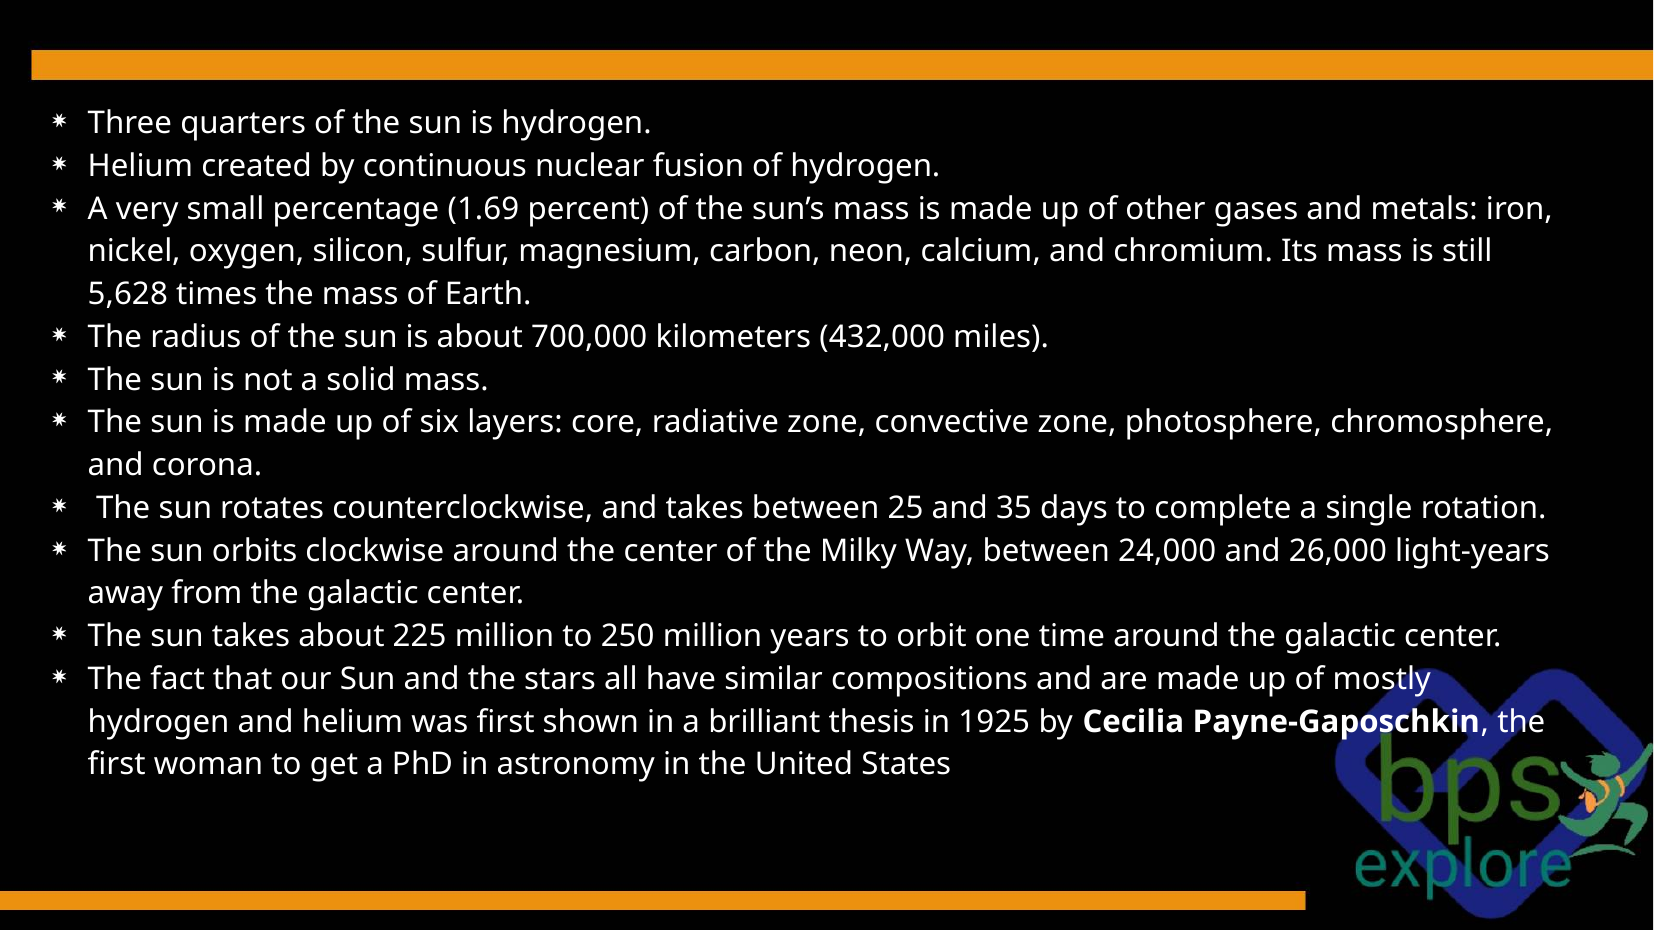

Three quarters of the sun is hydrogen.
Helium created by continuous nuclear fusion of hydrogen.
A very small percentage (1.69 percent) of the sun’s mass is made up of other gases and metals: iron, nickel, oxygen, silicon, sulfur, magnesium, carbon, neon, calcium, and chromium. Its mass is still 5,628 times the mass of Earth.
The radius of the sun is about 700,000 kilometers (432,000 miles).
The sun is not a solid mass.
The sun is made up of six layers: core, radiative zone, convective zone, photosphere, chromosphere, and corona.
 The sun rotates counterclockwise, and takes between 25 and 35 days to complete a single rotation.
The sun orbits clockwise around the center of the Milky Way, between 24,000 and 26,000 light-years away from the galactic center.
The sun takes about 225 million to 250 million years to orbit one time around the galactic center.
The fact that our Sun and the stars all have similar compositions and are made up of mostly hydrogen and helium was first shown in a brilliant thesis in 1925 by Cecilia Payne-Gaposchkin, the first woman to get a PhD in astronomy in the United States